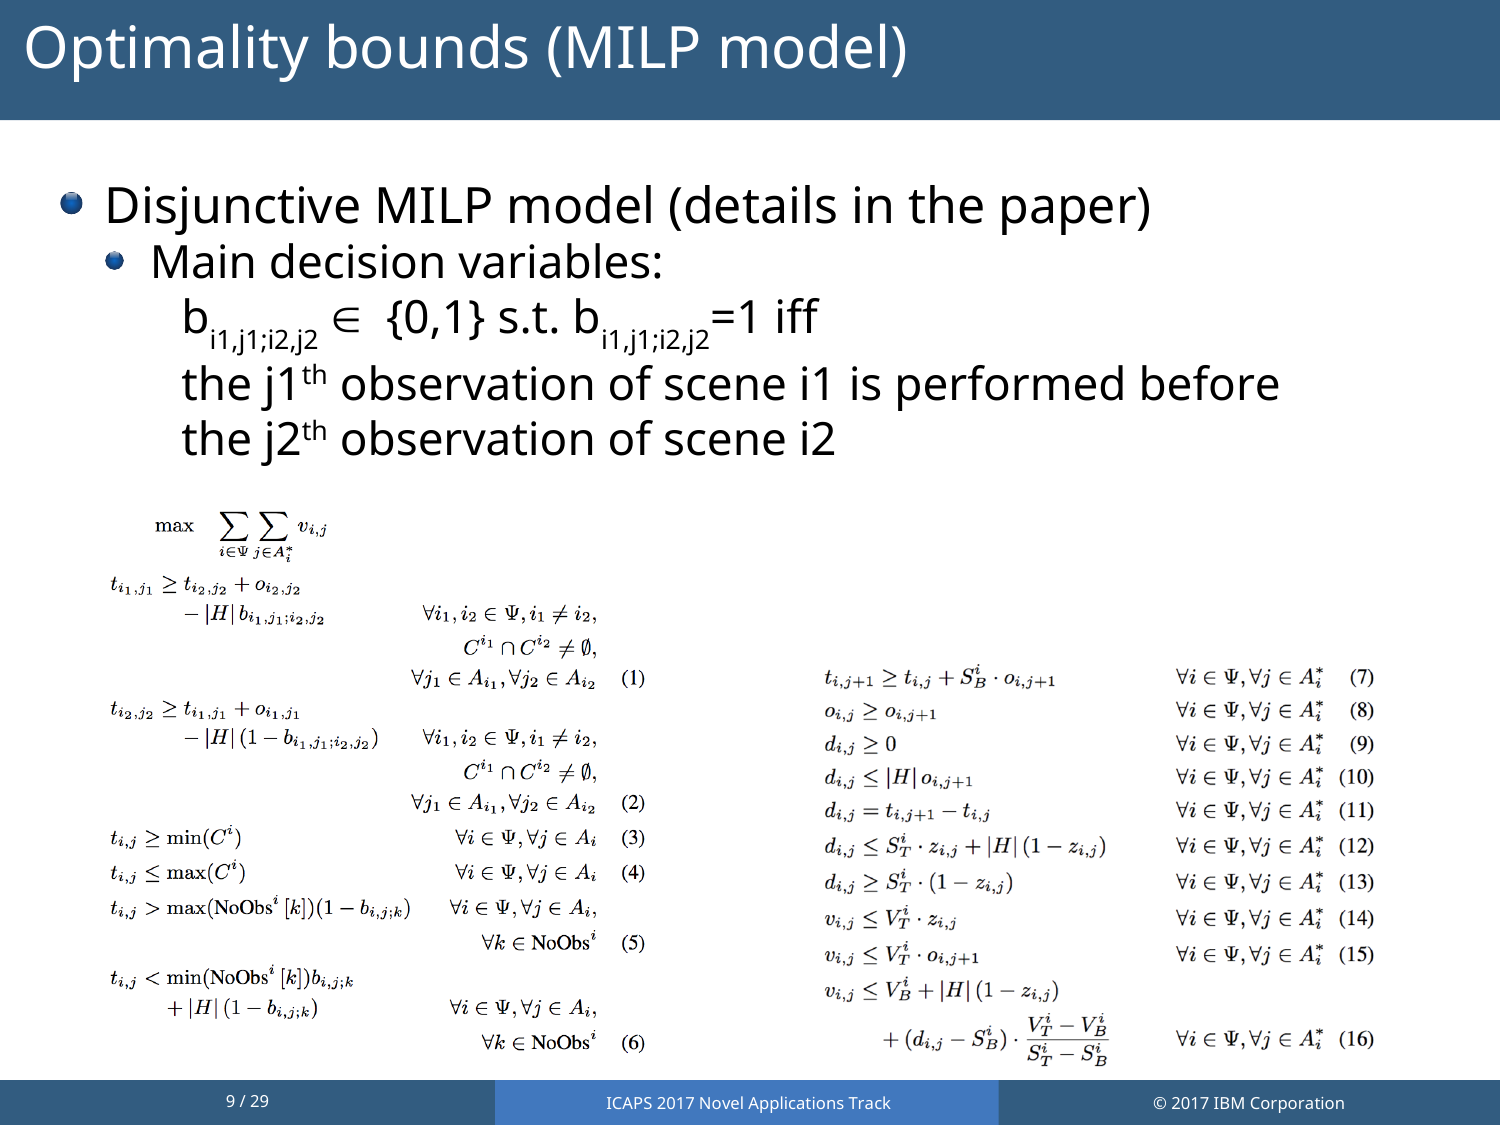

# Optimality bounds (MILP model)
Disjunctive MILP model (details in the paper)
Main decision variables:
 	bi1,j1;i2,j2 ∈ {0,1} s.t. bi1,j1;i2,j2=1 iff
 	the j1th observation of scene i1 is performed before
 	the j2th observation of scene i2